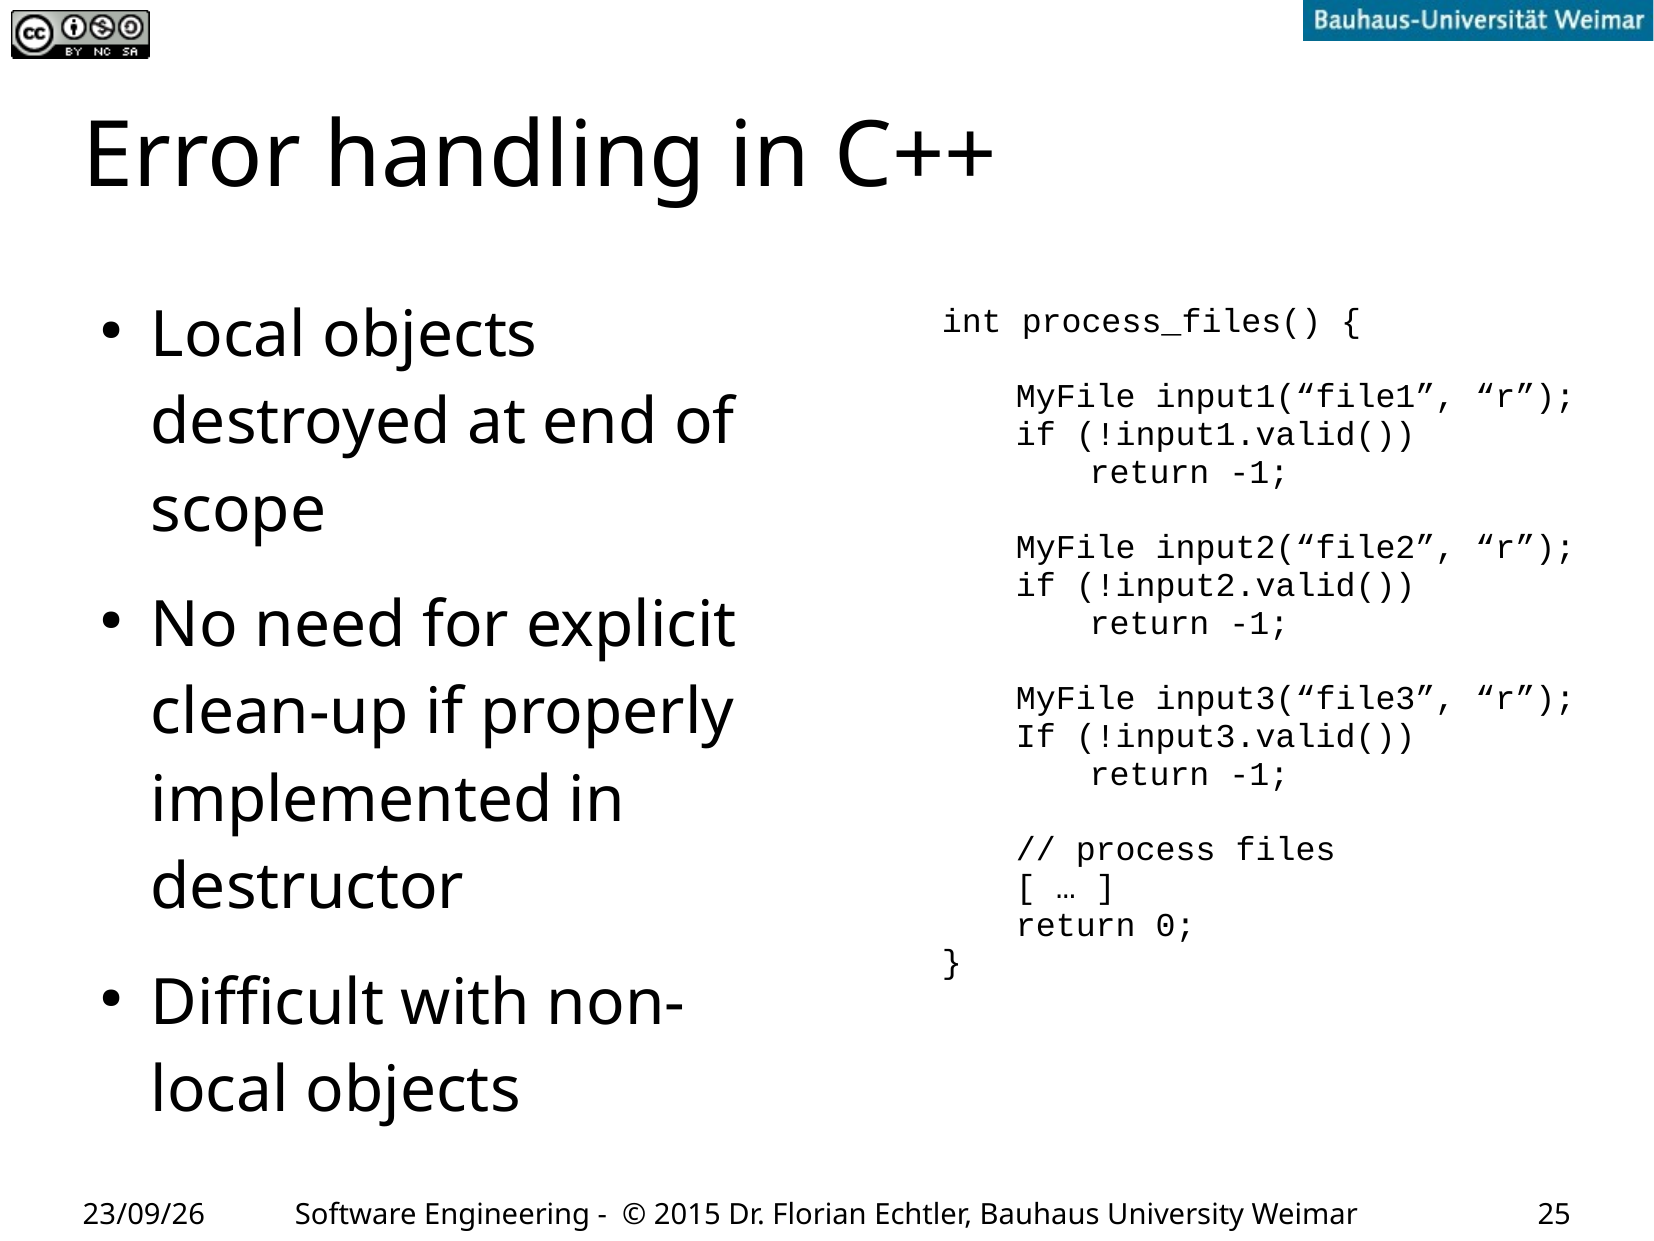

# Error handling in C++
Local objects destroyed at end of scope
No need for explicit clean-up if properly implemented in destructor
Difficult with non-local objects
int process_files() {
	MyFile input1(“file1”, “r”);
	if (!input1.valid())
		return -1;
	MyFile input2(“file2”, “r”);
	if (!input2.valid())
		return -1;
	MyFile input3(“file3”, “r”);
	If (!input3.valid())
		return -1;
	// process files
	[ … ]
	return 0;
}
Software Engineering - © 2015 Dr. Florian Echtler, Bauhaus University Weimar
25